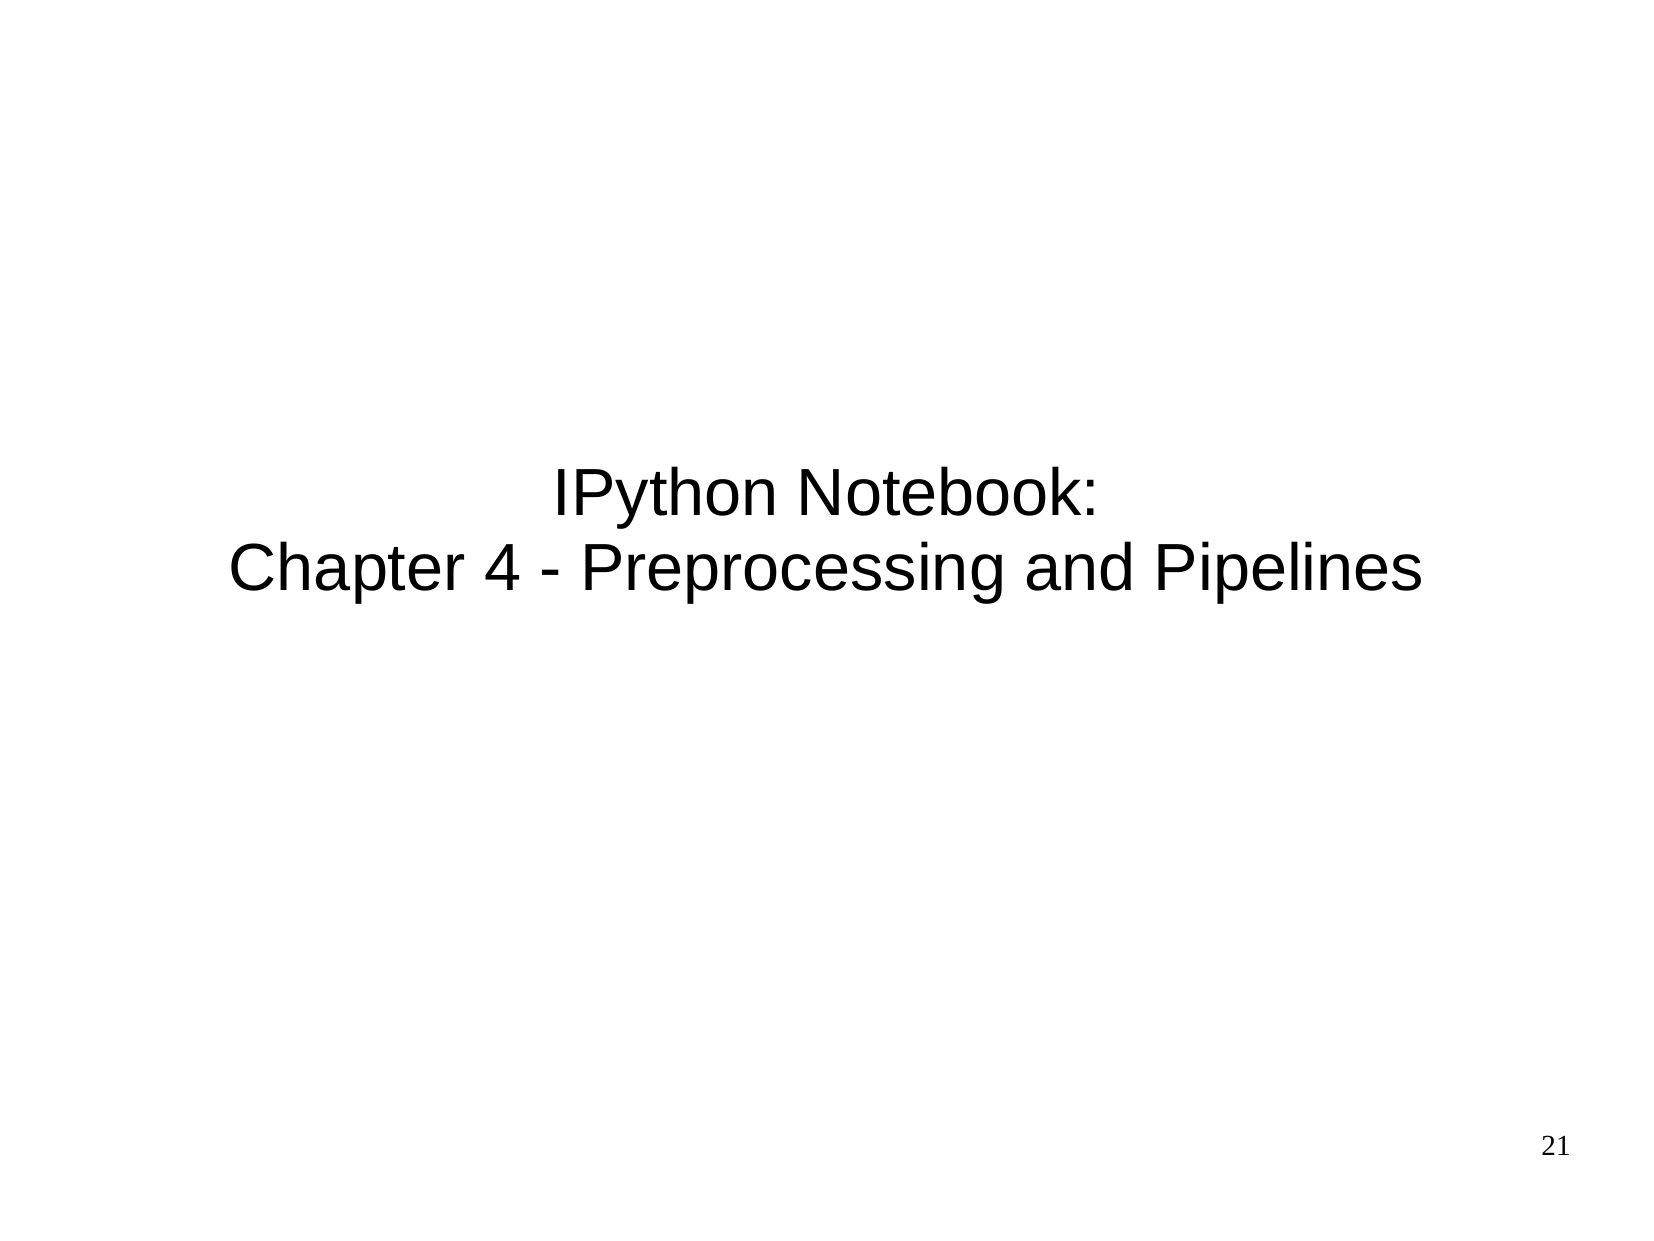

IPython Notebook:
Chapter 4 - Preprocessing and Pipelines
21